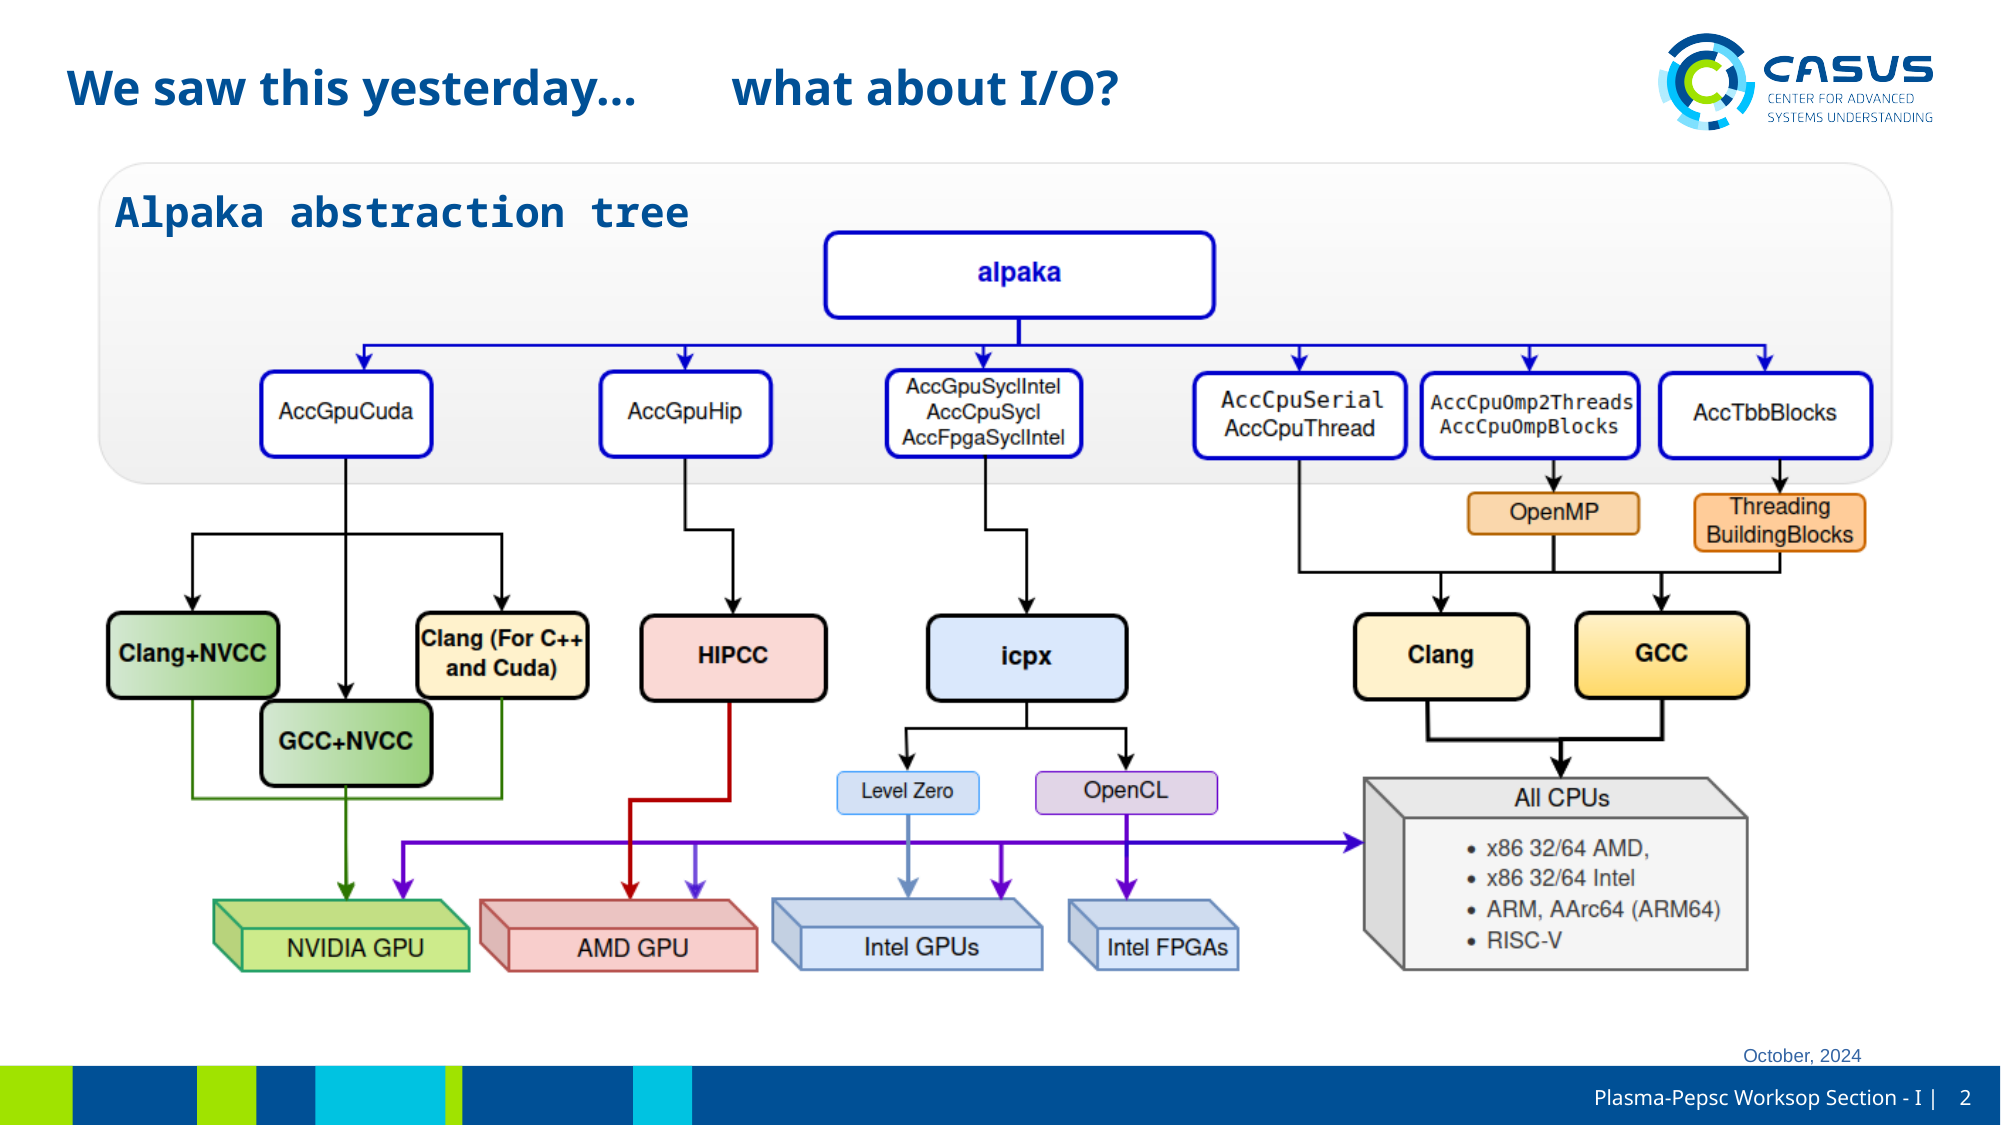

# We saw this yesterday… 		what about I/O?
Alpaka abstraction tree
October, 2024
Plasma-Pepsc Worksop Section - I
2